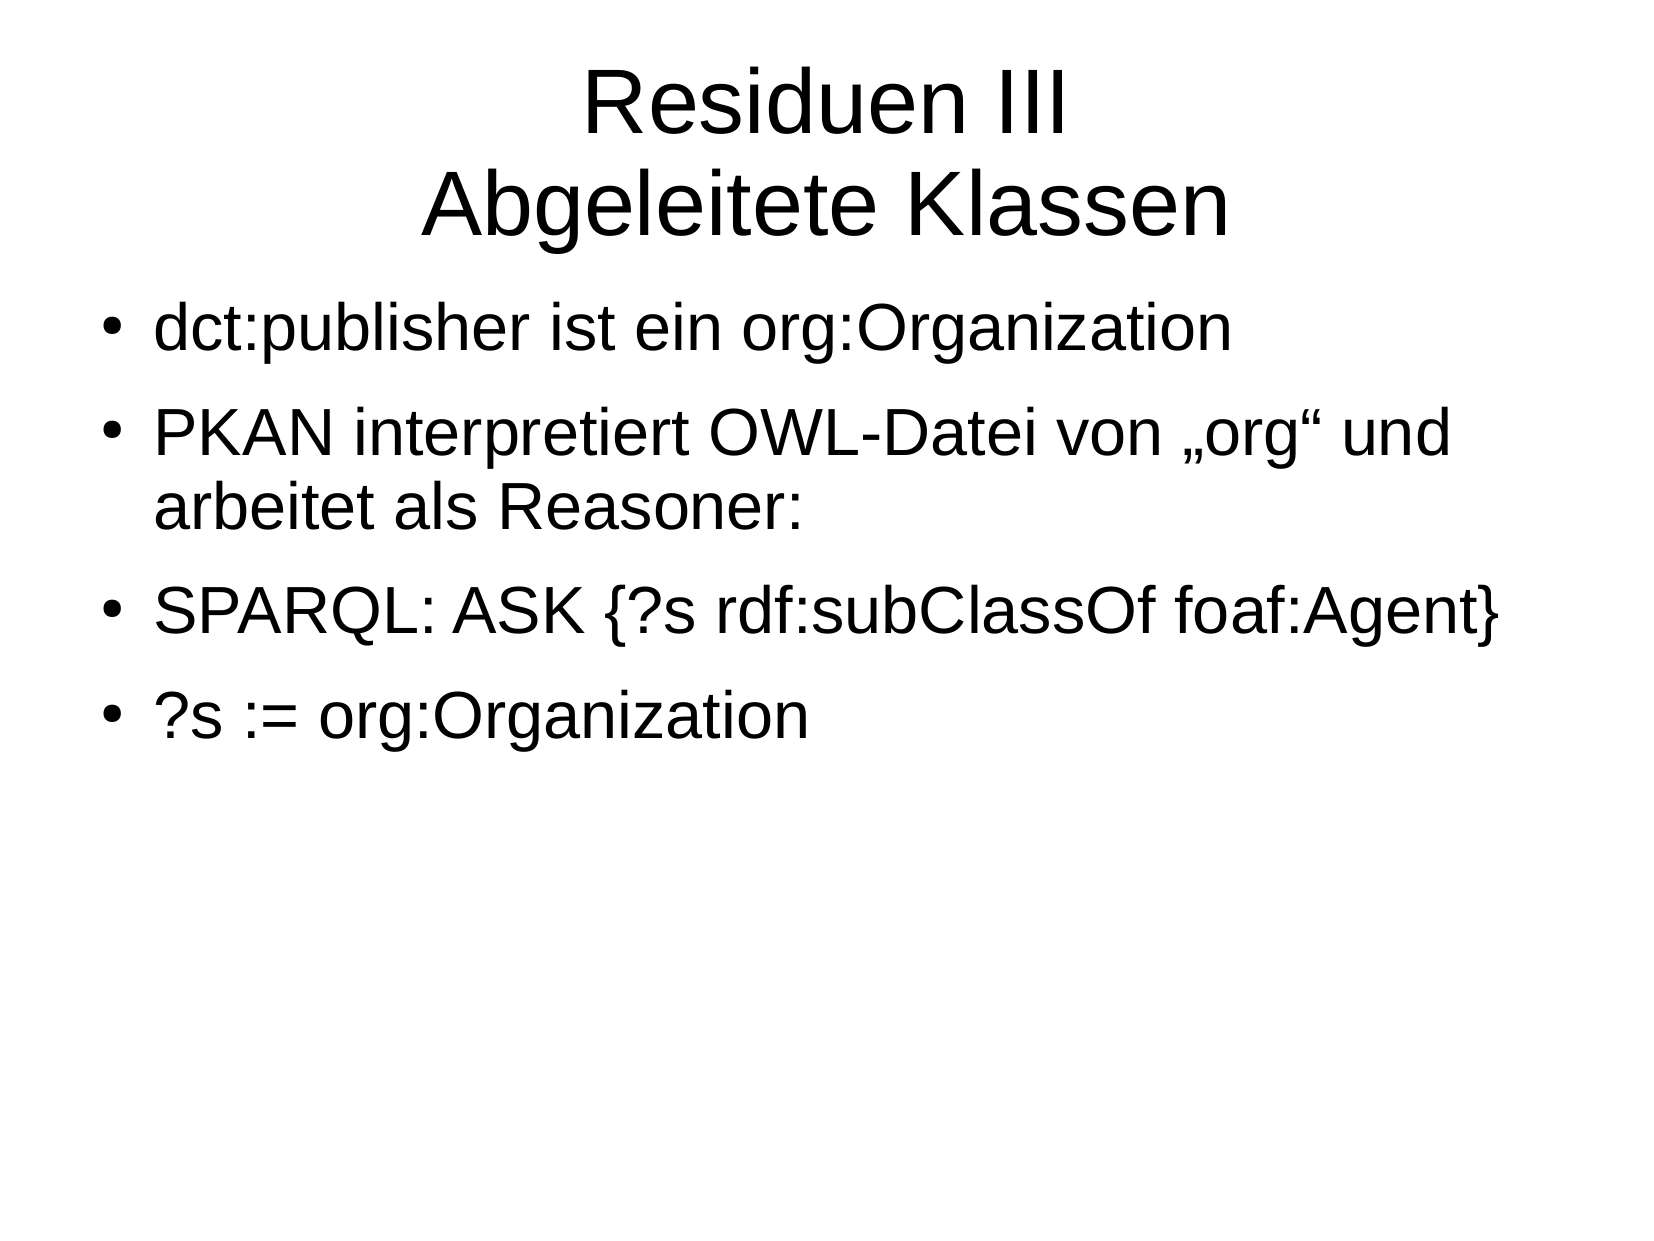

# Residuen III Abgeleitete Klassen
dct:publisher ist ein org:Organization
PKAN interpretiert OWL-Datei von „org“ und arbeitet als Reasoner:
SPARQL: ASK {?s rdf:subClassOf foaf:Agent}
?s := org:Organization